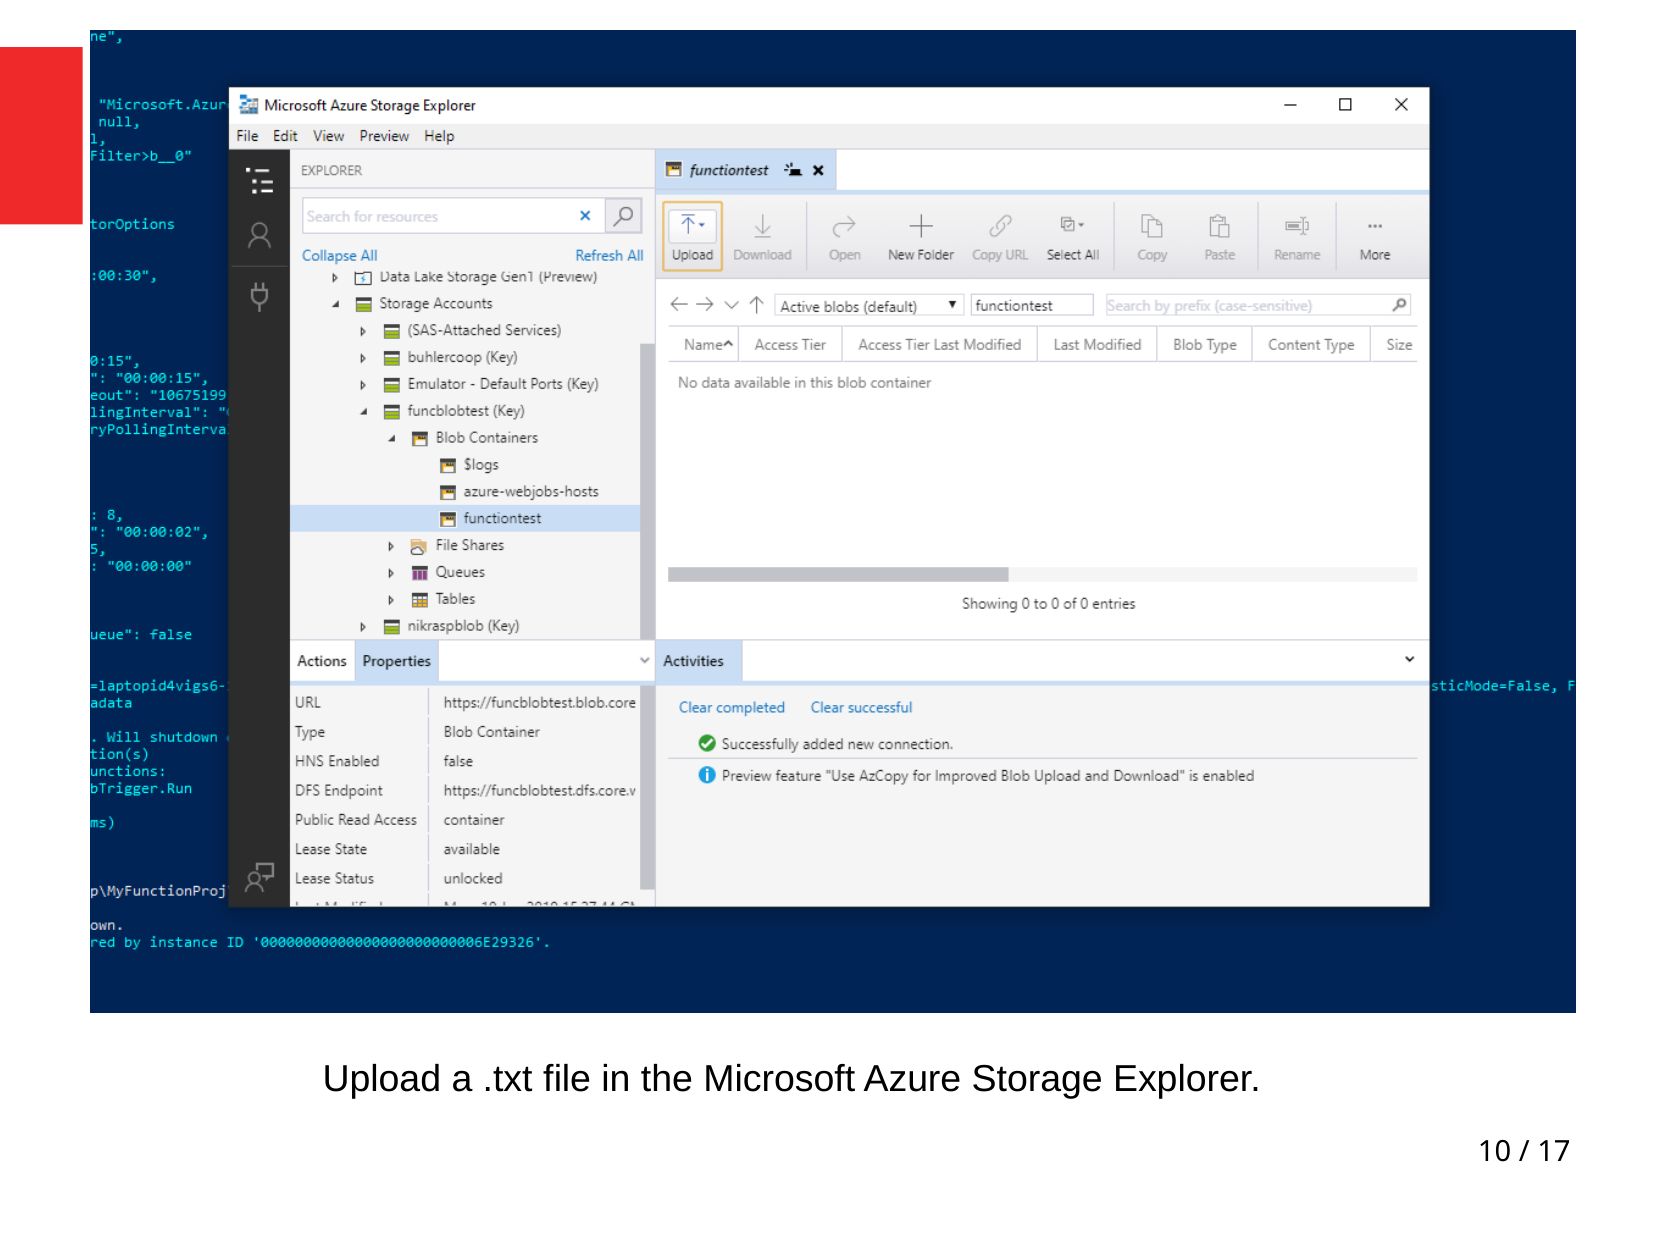

#
Upload a .txt file in the Microsoft Azure Storage Explorer.
10